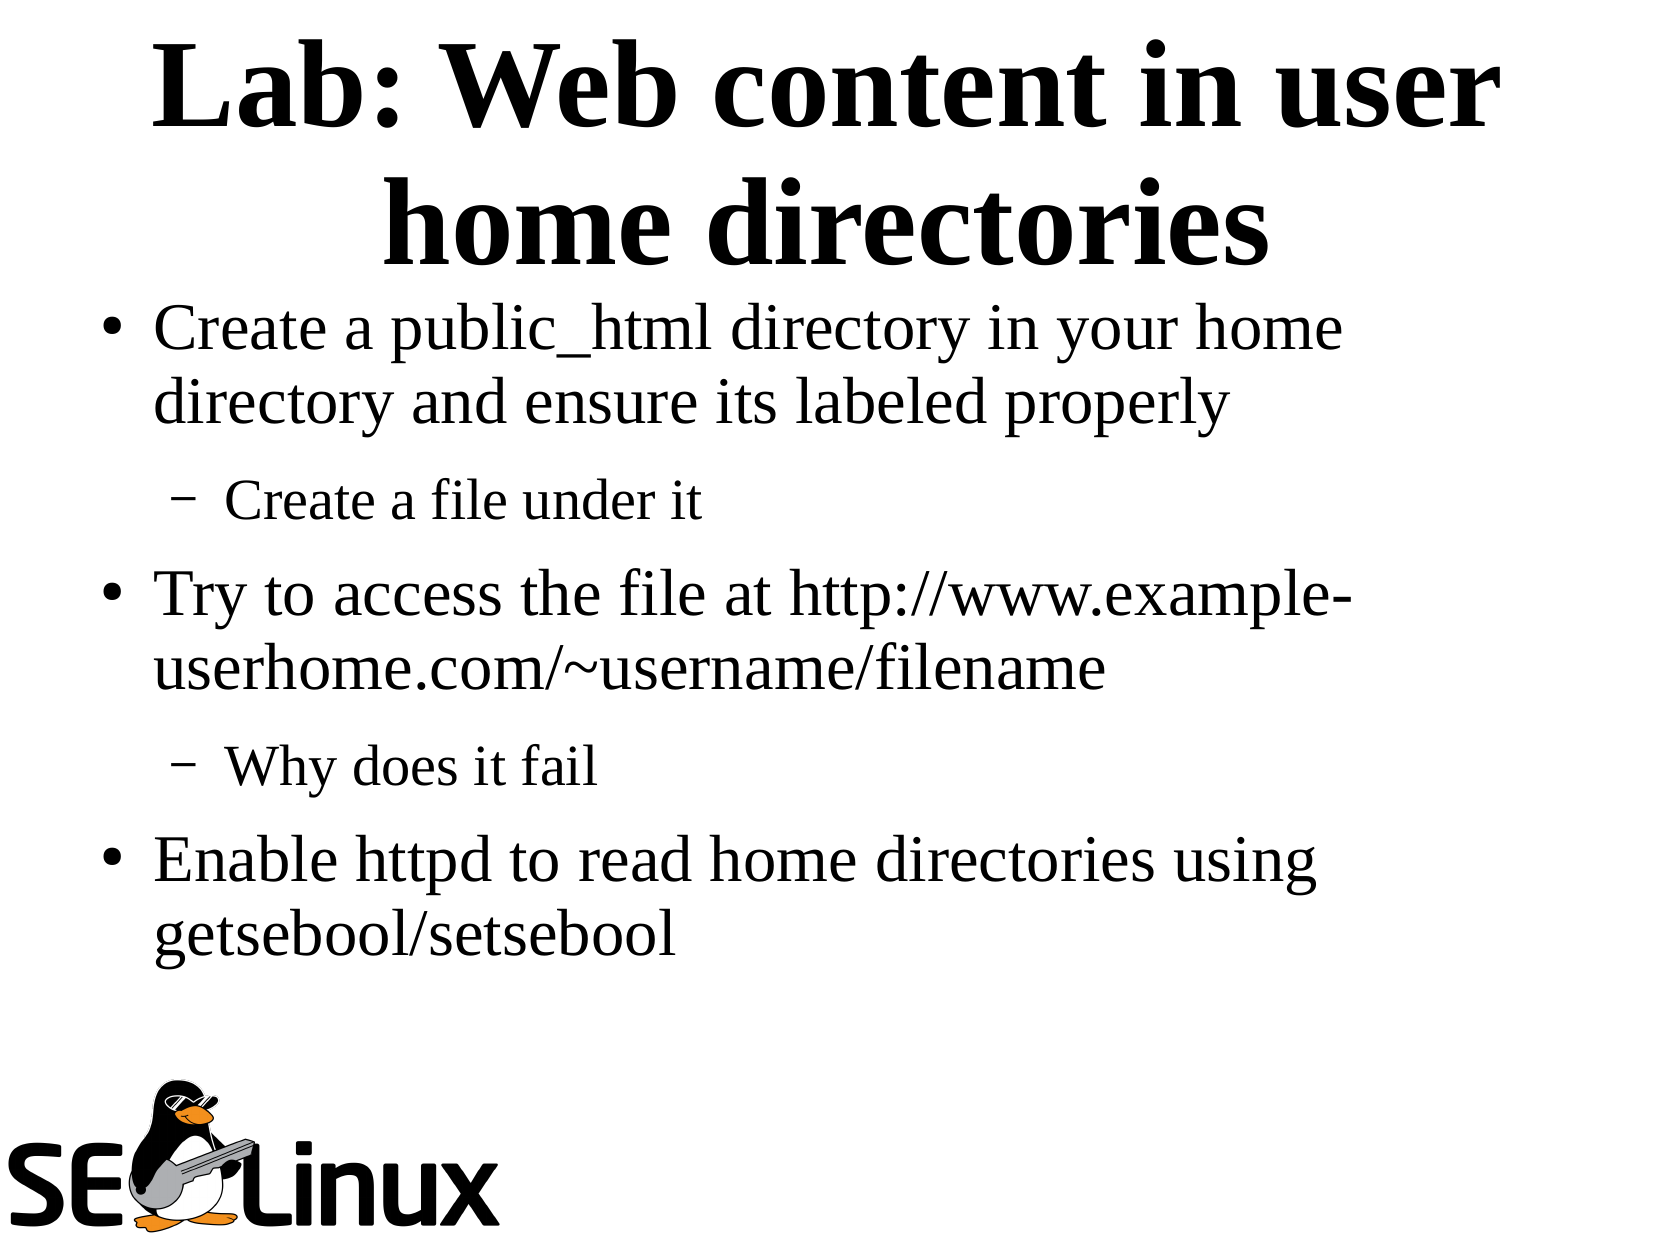

# Lab: Web content in user home directories
Create a public_html directory in your home directory and ensure its labeled properly
Create a file under it
Try to access the file at http://www.example-userhome.com/~username/filename
Why does it fail
Enable httpd to read home directories using getsebool/setsebool